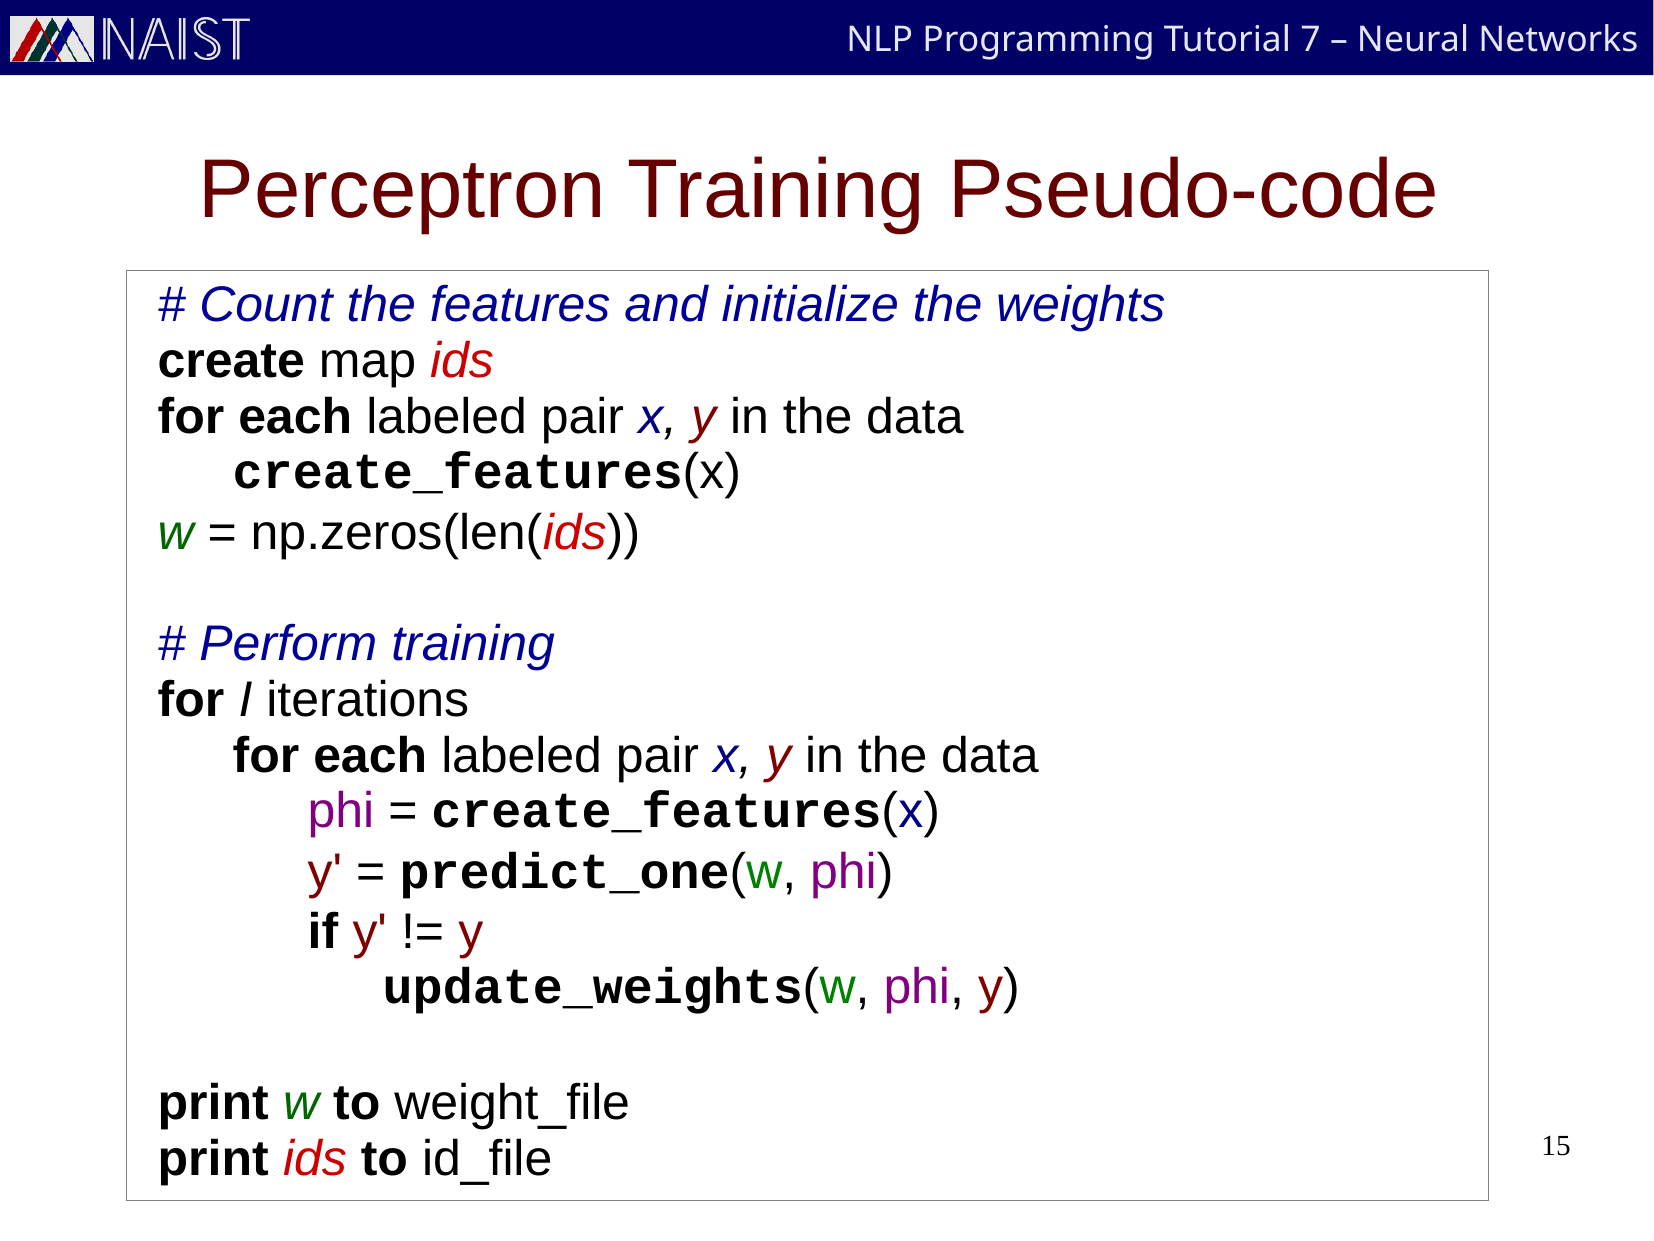

# Perceptron Training Pseudo-code
# Count the features and initialize the weights create map ids for each labeled pair x, y in the data create_features(x) w = np.zeros(len(ids)) # Perform training for I iterations for each labeled pair x, y in the data phi = create_features(x) y' = predict_one(w, phi) if y' != y update_weights(w, phi, y) print w to weight_file print ids to id_file
15